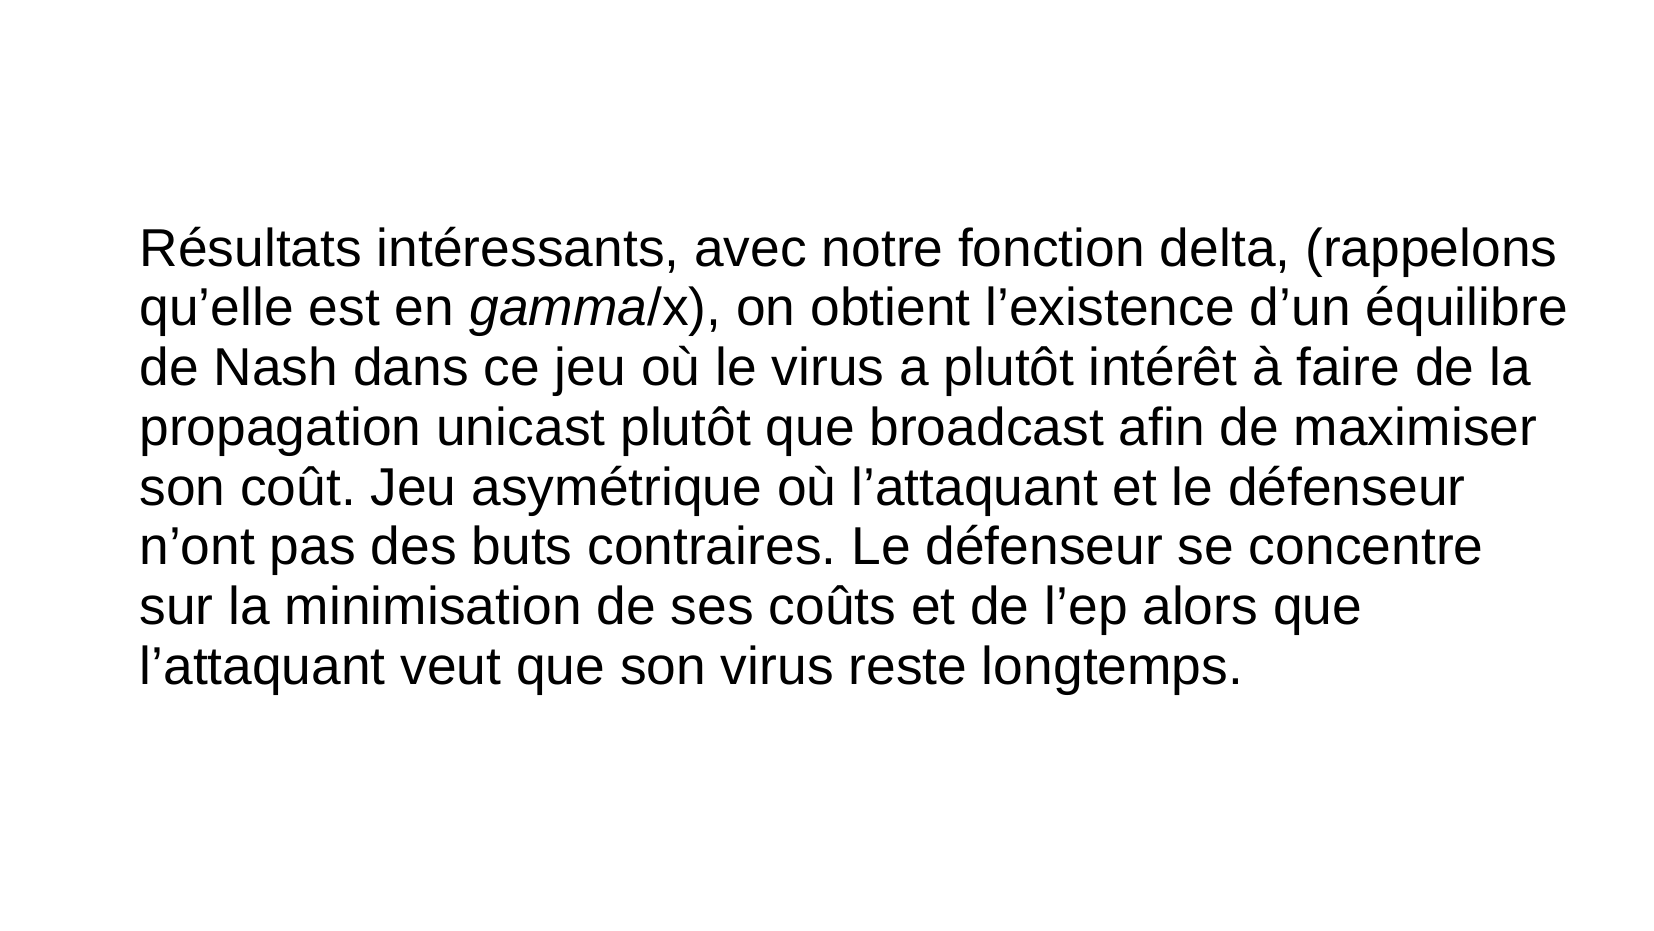

# Résultats intéressants, avec notre fonction delta, (rappelons qu’elle est en gamma/x), on obtient l’existence d’un équilibre de Nash dans ce jeu où le virus a plutôt intérêt à faire de la propagation unicast plutôt que broadcast afin de maximiser son coût. Jeu asymétrique où l’attaquant et le défenseur n’ont pas des buts contraires. Le défenseur se concentre sur la minimisation de ses coûts et de l’ep alors que l’attaquant veut que son virus reste longtemps.